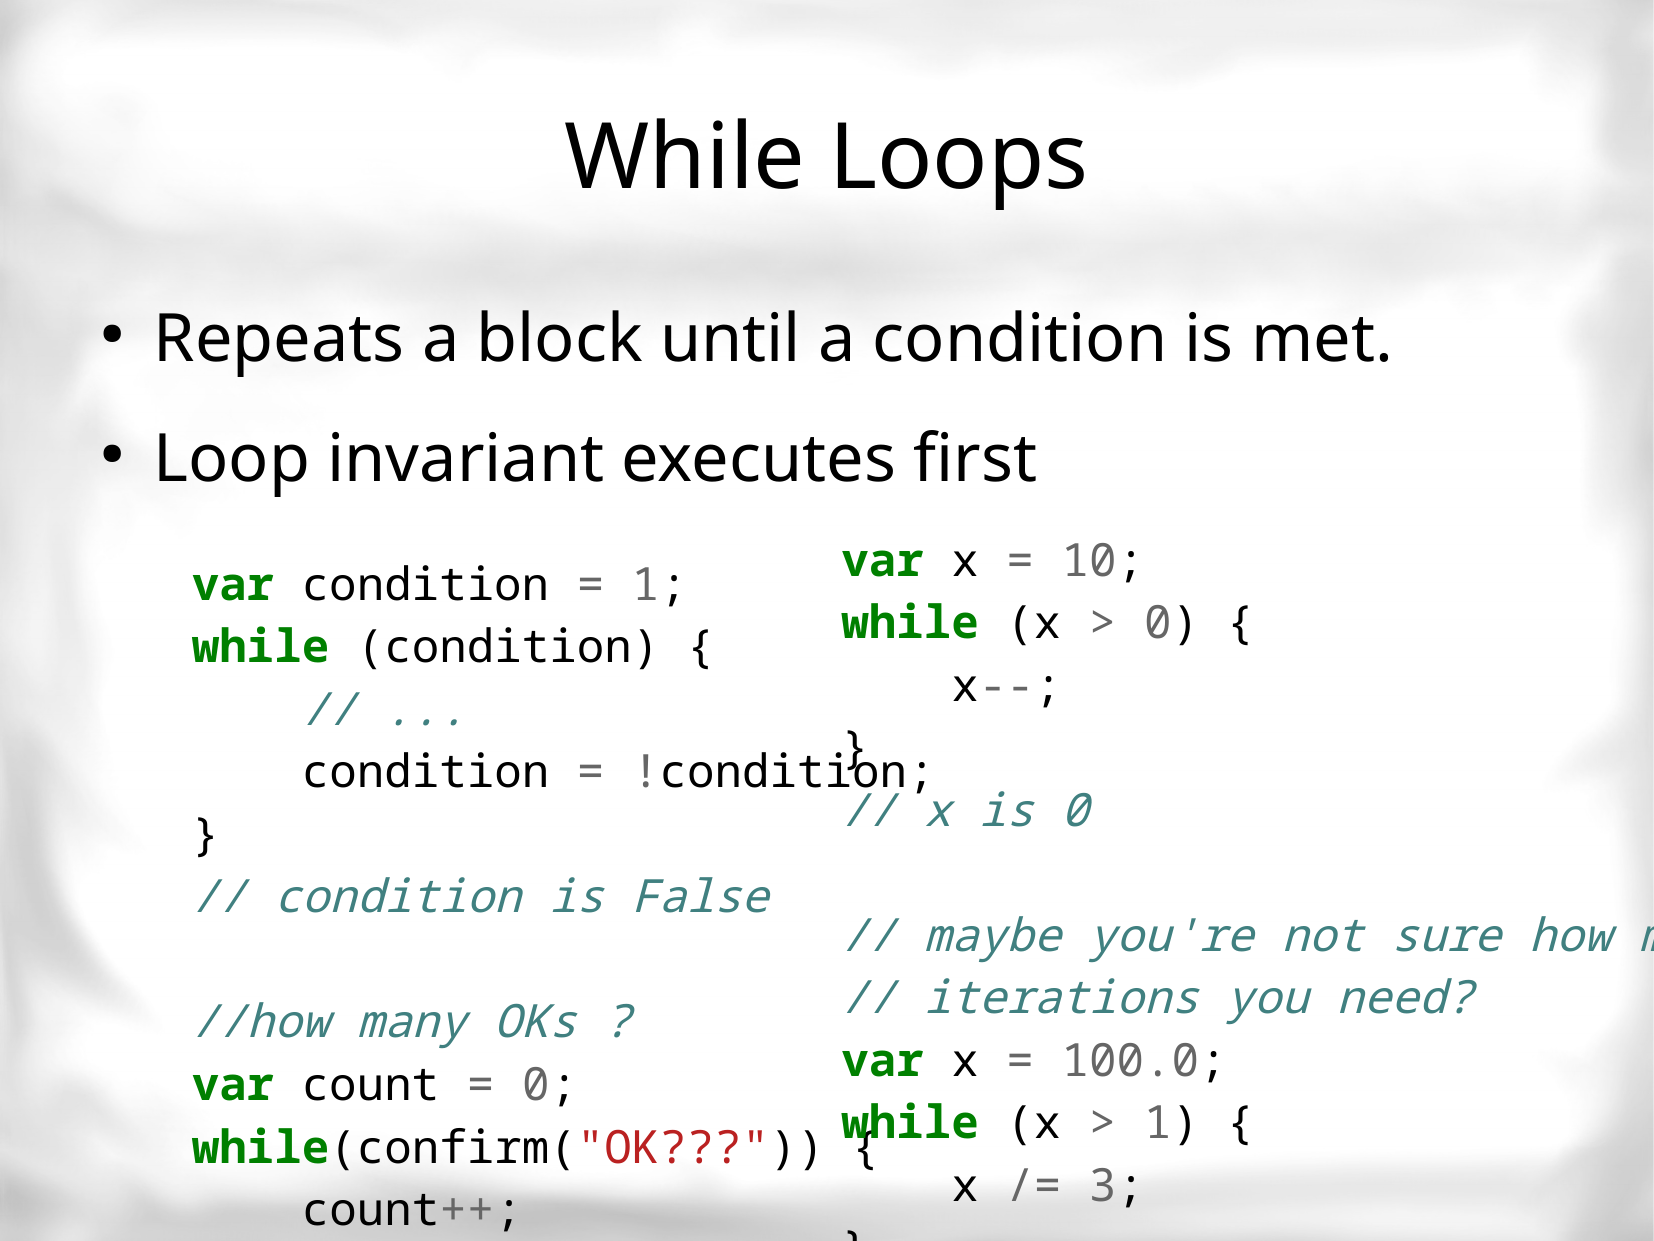

# While Loops
Repeats a block until a condition is met.
Loop invariant executes first
var condition = 1;
while (condition) {
 // ...
 condition = !condition;
}
// condition is False
//how many OKs ?
var count = 0;
while(confirm("OK???")) {
 count++;
}
// alert(count);
var x = 10;
while (x > 0) {
 x--;
}
// x is 0
// maybe you're not sure how many
// iterations you need?
var x = 100.0;
while (x > 1) {
 x /= 3;
}
// x is 0.41152263374485604